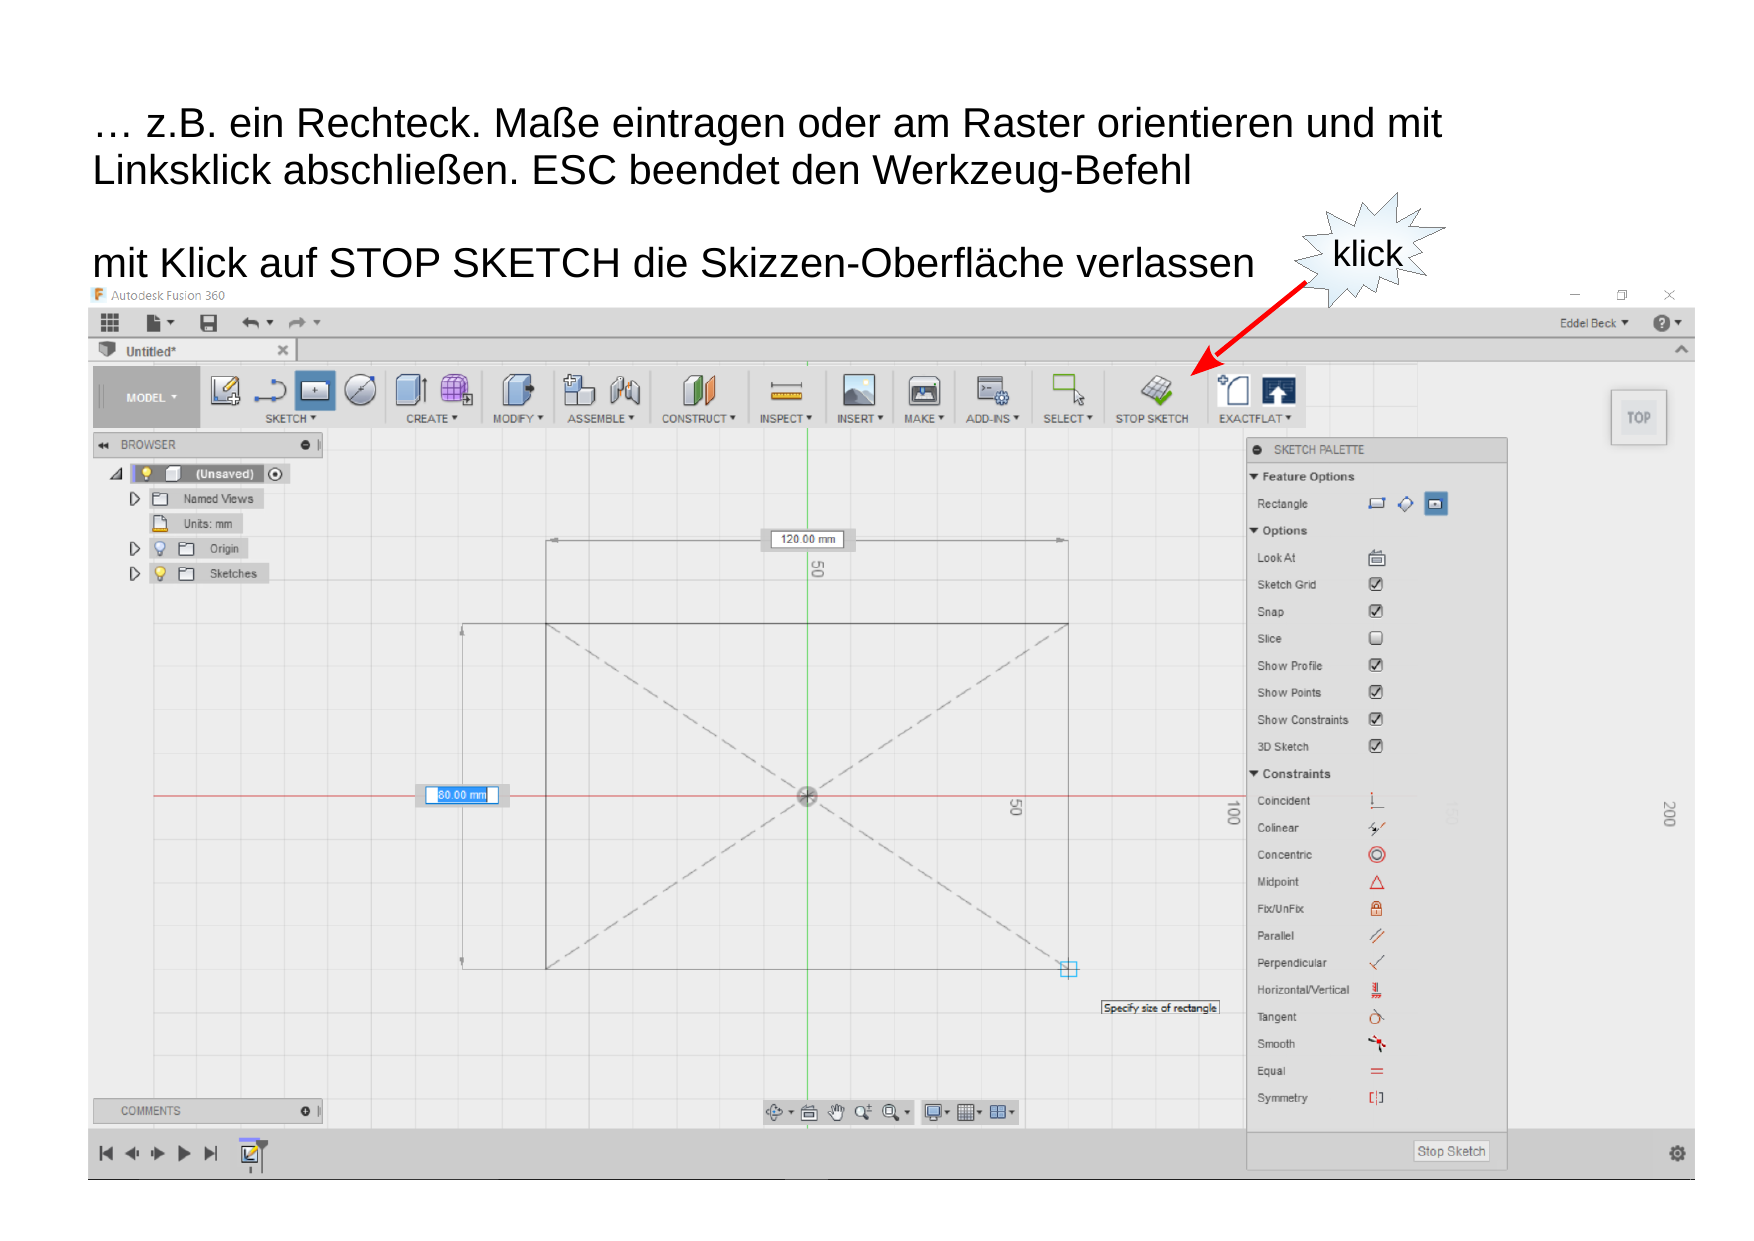

# … z.B. ein Rechteck. Maße eintragen oder am Raster orientieren und mit Linksklick abschließen. ESC beendet den Werkzeug-Befehl mit Klick auf STOP SKETCH die Skizzen-Oberfläche verlassen
klick